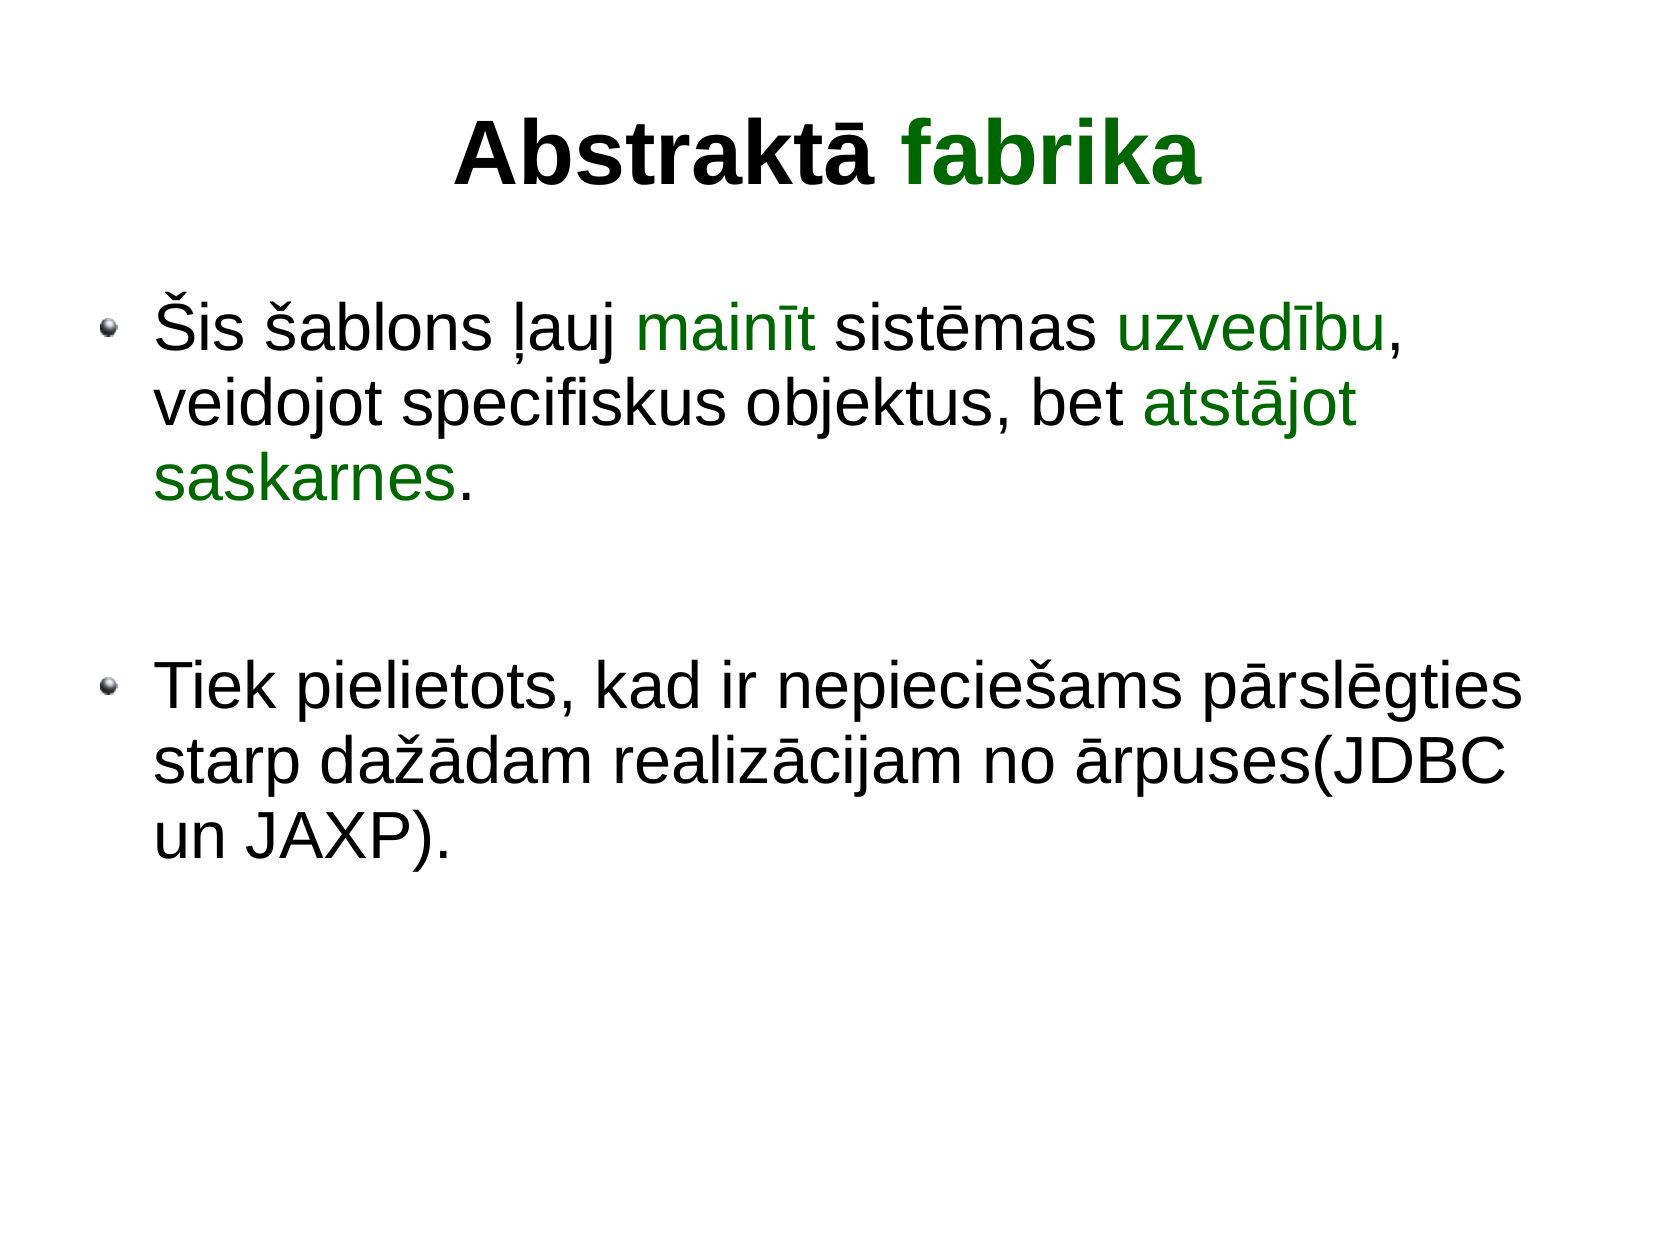

# Abstraktā fabrika
Šis šablons ļauj mainīt sistēmas uzvedību, veidojot specifiskus objektus, bet atstājot saskarnes.
Tiek pielietots, kad ir nepieciešams pārslēgties starp dažādam realizācijam no ārpuses(JDBC un JAXP).